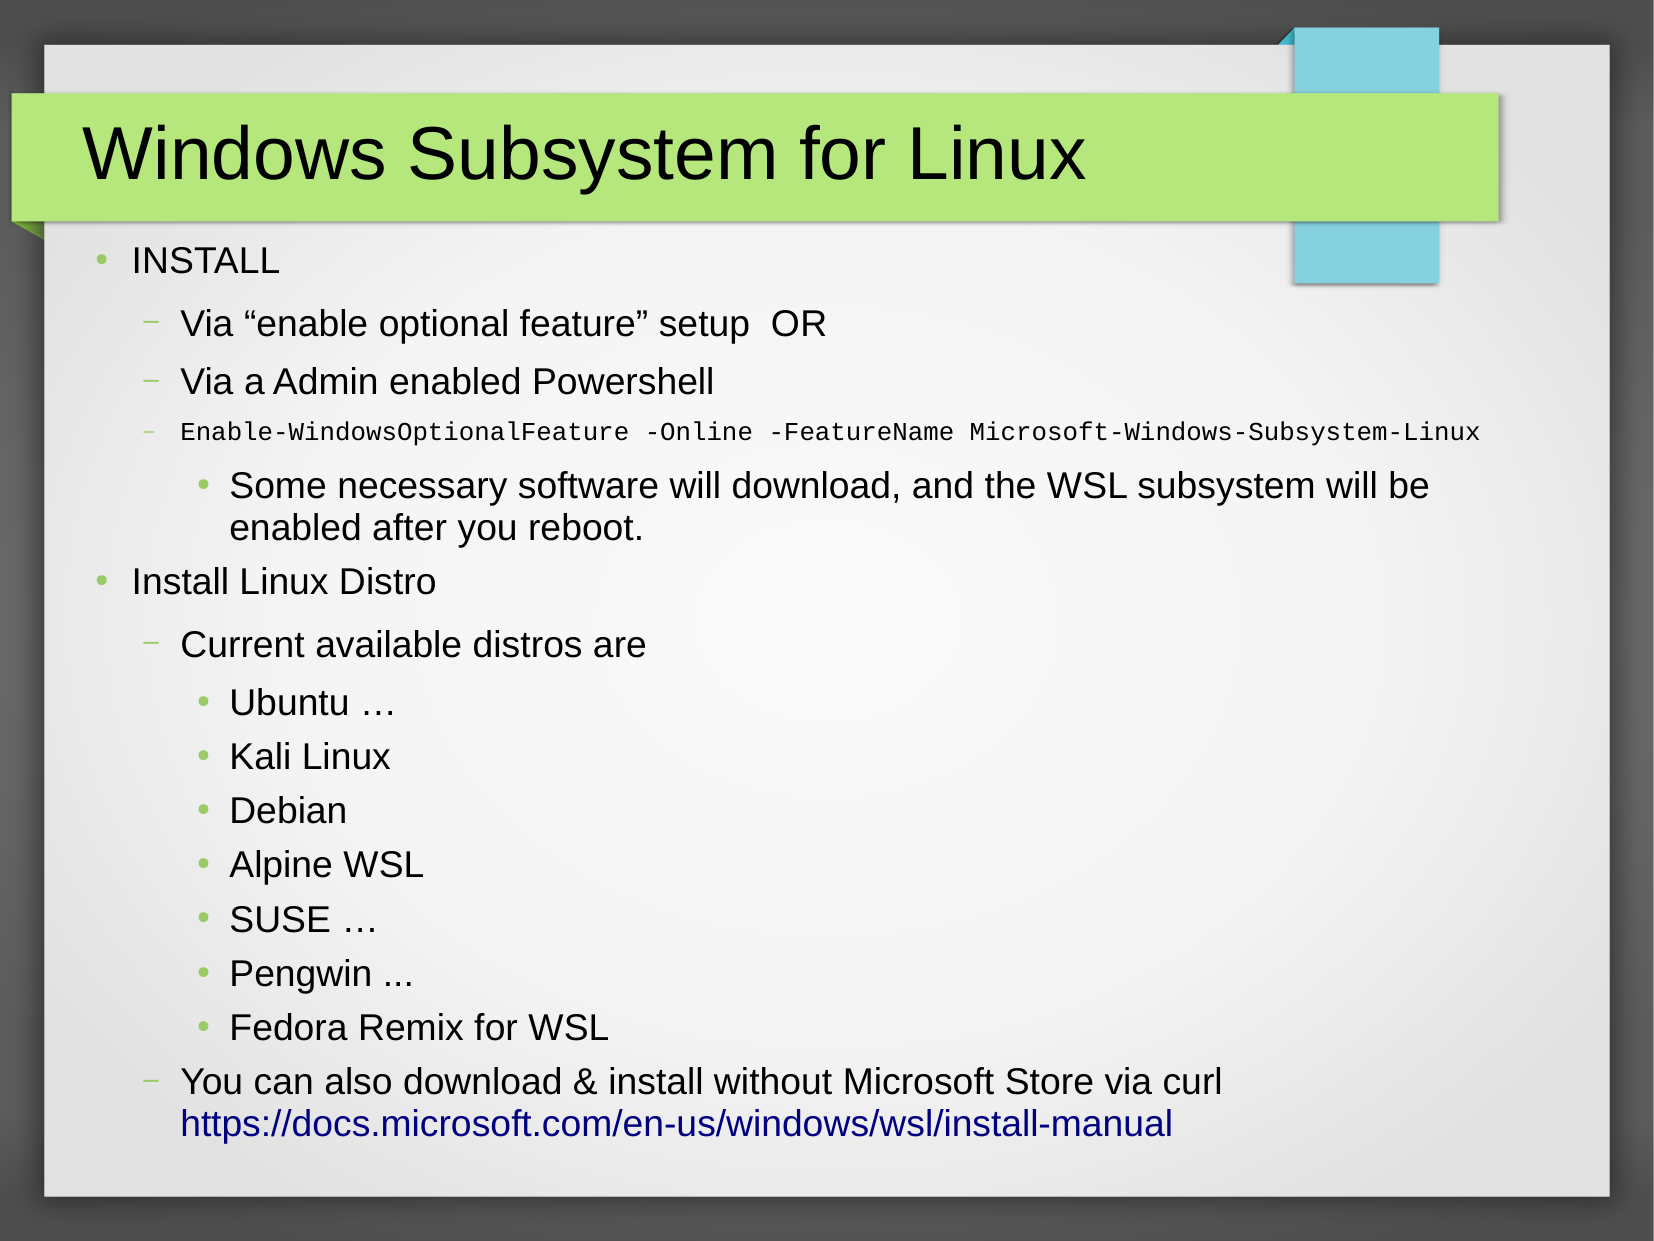

# Windows Subsystem for Linux
INSTALL
Via “enable optional feature” setup OR
Via a Admin enabled Powershell
Enable-WindowsOptionalFeature -Online -FeatureName Microsoft-Windows-Subsystem-Linux
Some necessary software will download, and the WSL subsystem will be enabled after you reboot.
Install Linux Distro
Current available distros are
Ubuntu …
Kali Linux
Debian
Alpine WSL
SUSE …
Pengwin ...
Fedora Remix for WSL
You can also download & install without Microsoft Store via curl https://docs.microsoft.com/en-us/windows/wsl/install-manual